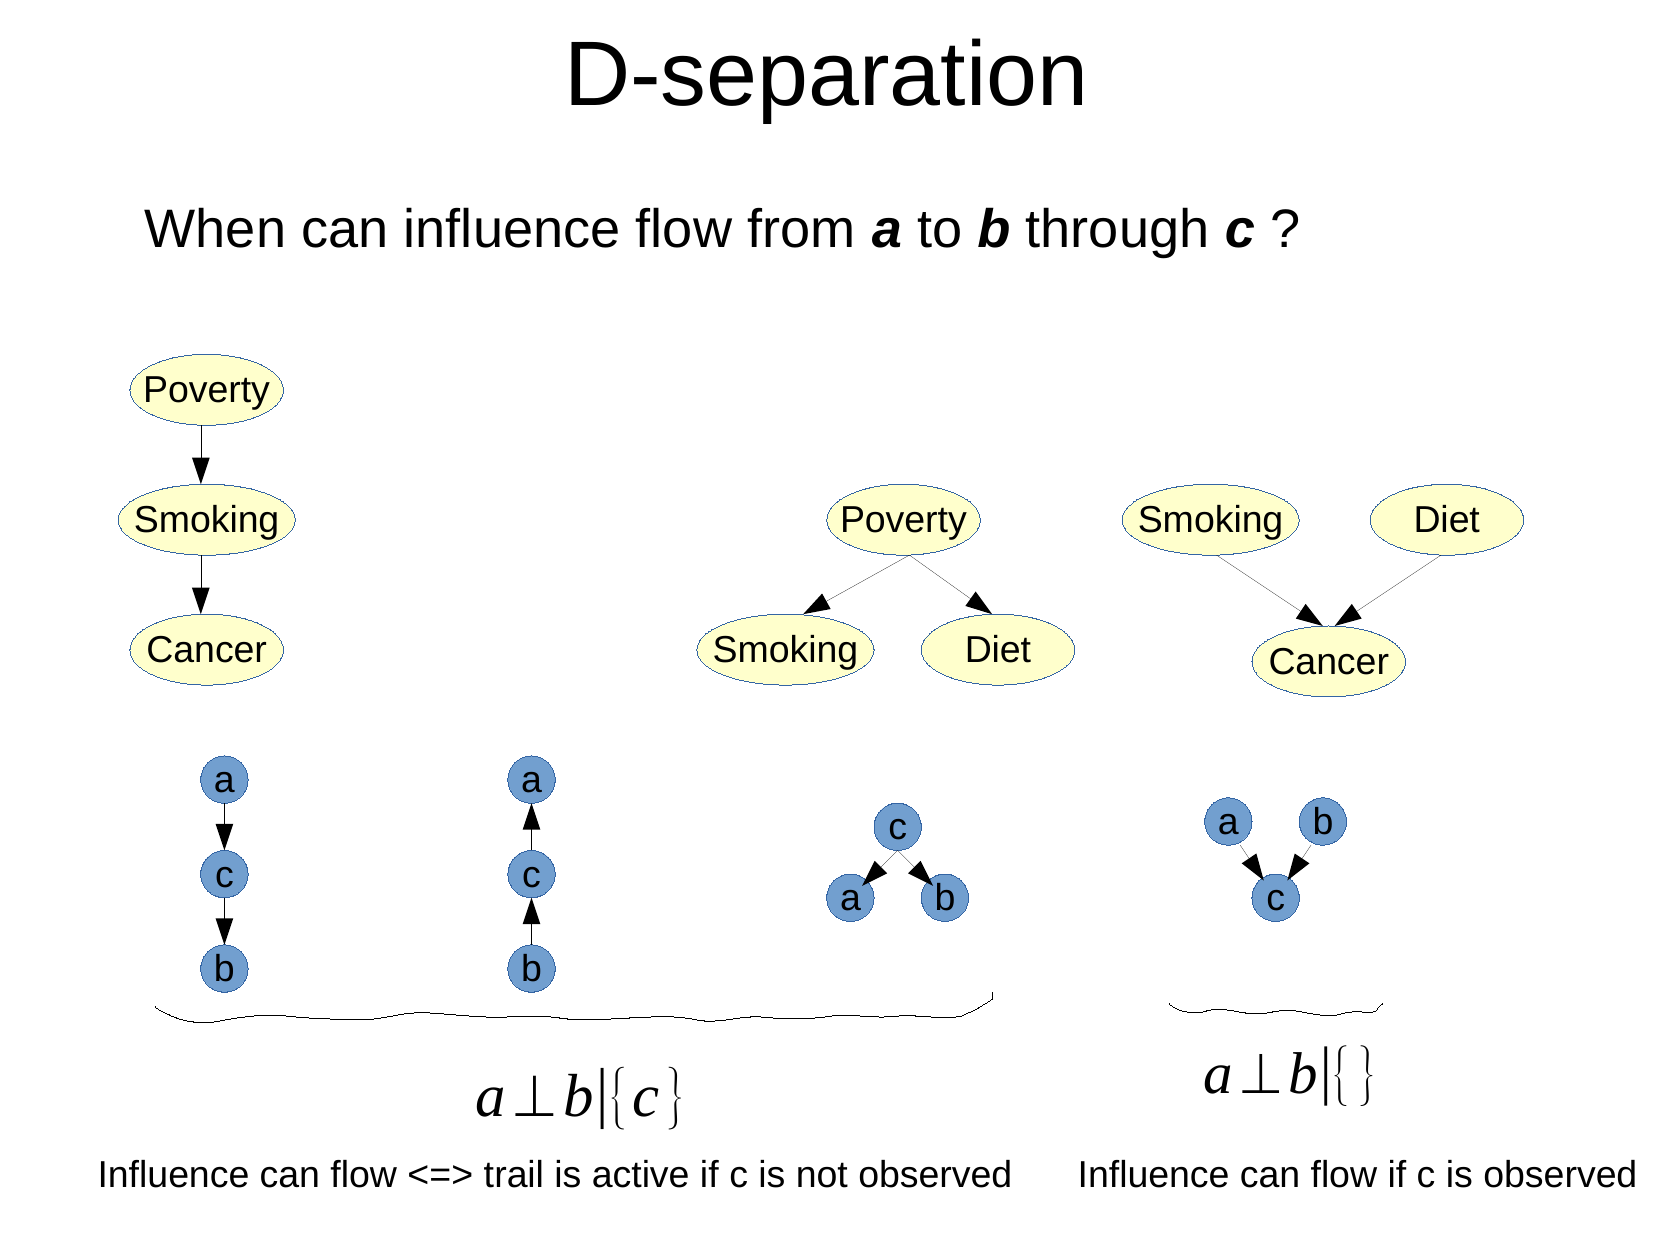

# D-separation
When can influence flow from a to b through c ?
Poverty
Smoking
Poverty
Smoking
Diet
Cancer
Smoking
Diet
Cancer
a
a
a
b
c
c
c
a
b
c
b
b
Influence can flow <=> trail is active if c is not observed
Influence can flow if c is observed